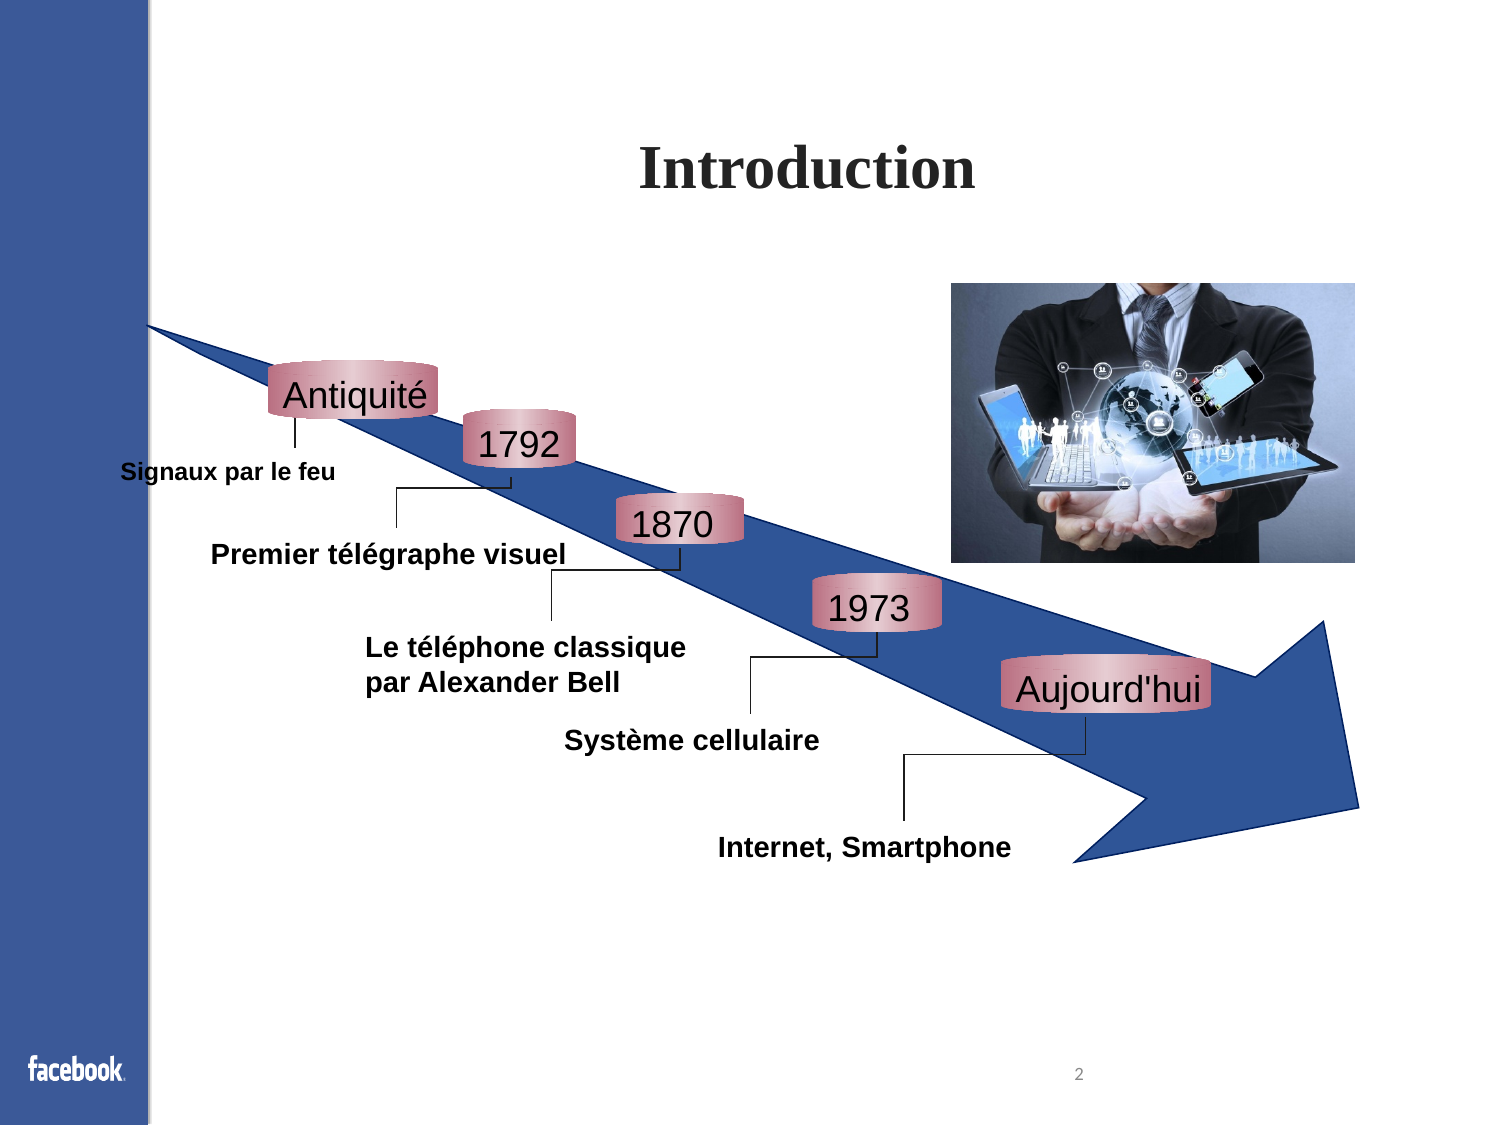

# Introduction
Antiquité
1792
Signaux par le feu
1870
Premier télégraphe visuel
1973
Le téléphone classique par Alexander Bell
Aujourd'hui
Système cellulaire
Internet, Smartphone